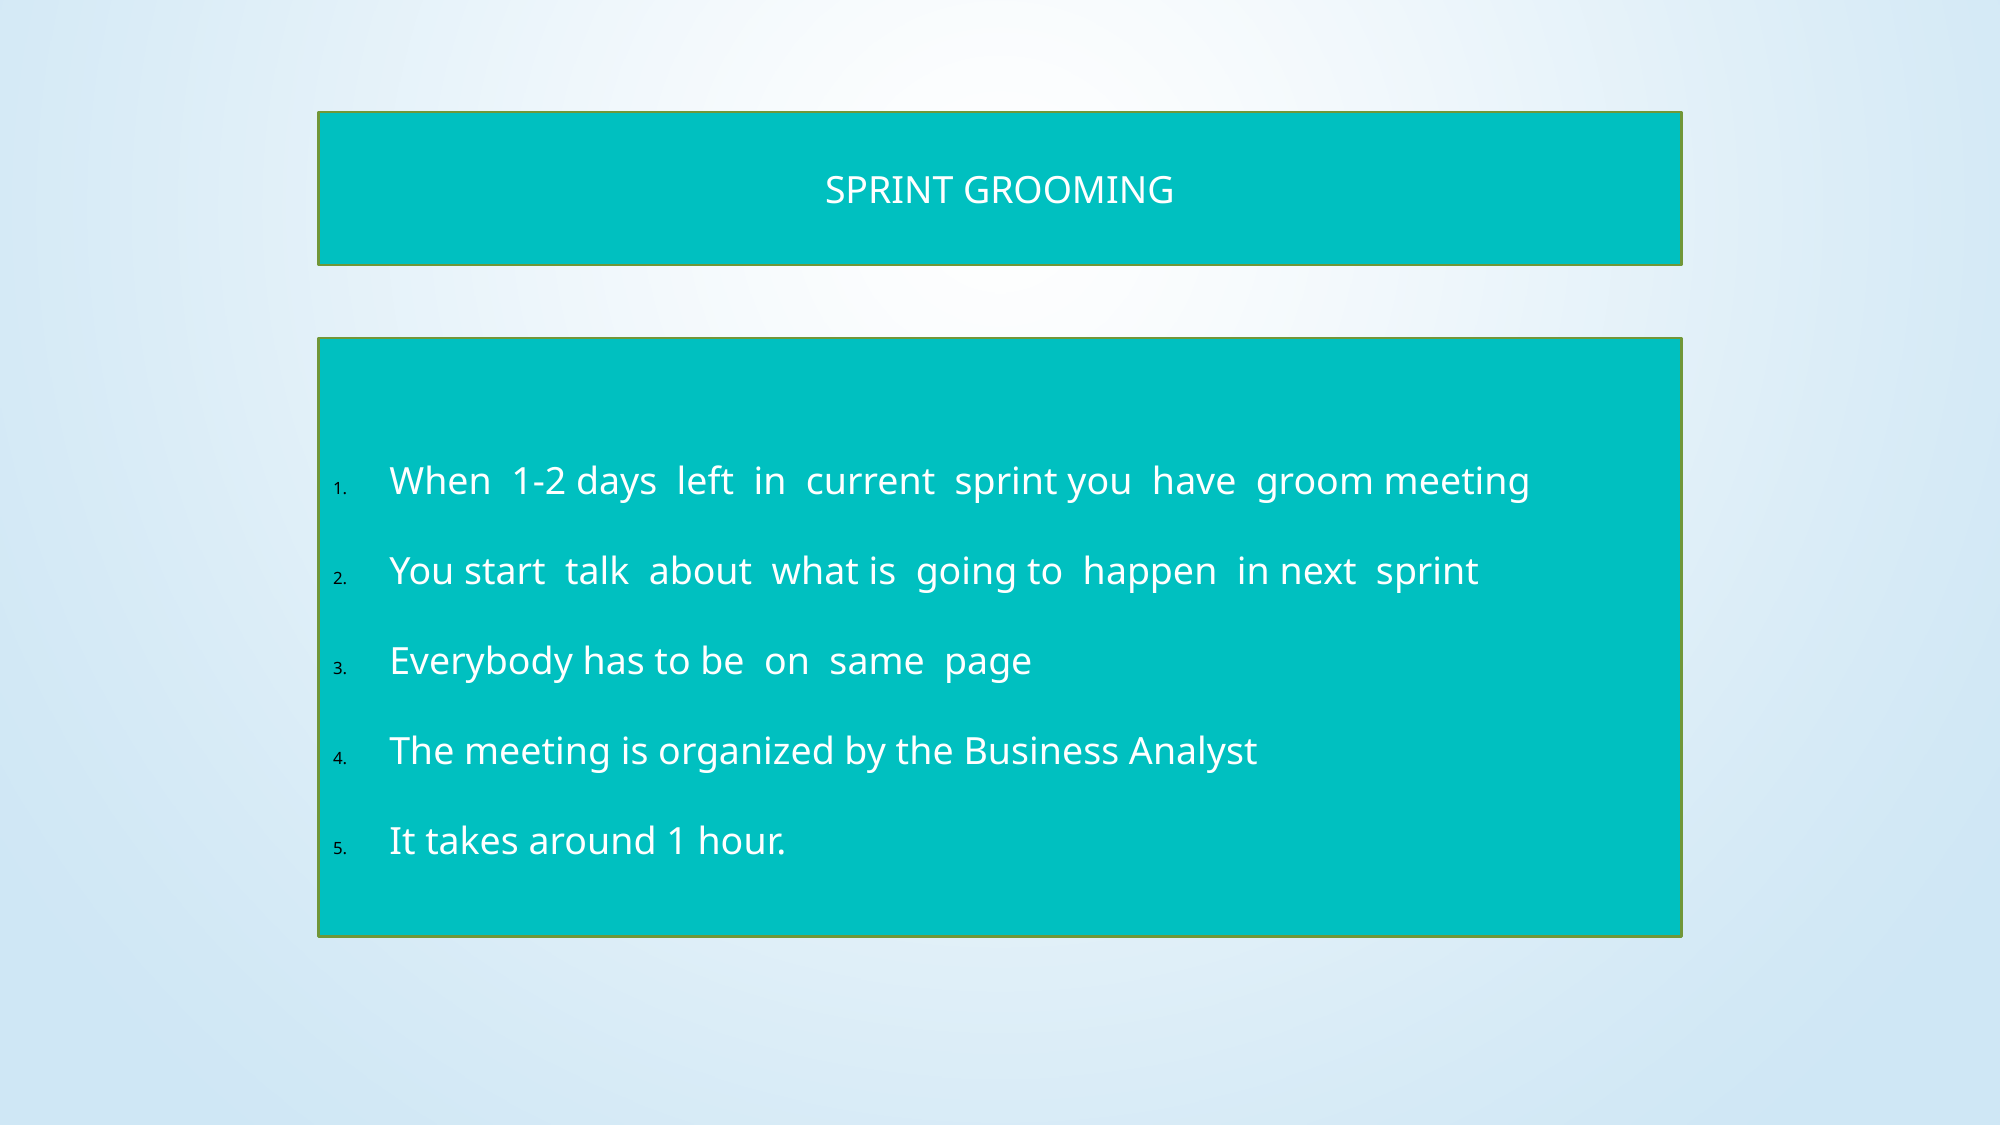

SPRINT GROOMING
When 1-2 days left in current sprint you have groom meeting
You start talk about what is going to happen in next sprint
Everybody has to be on same page
The meeting is organized by the Business Analyst
It takes around 1 hour.